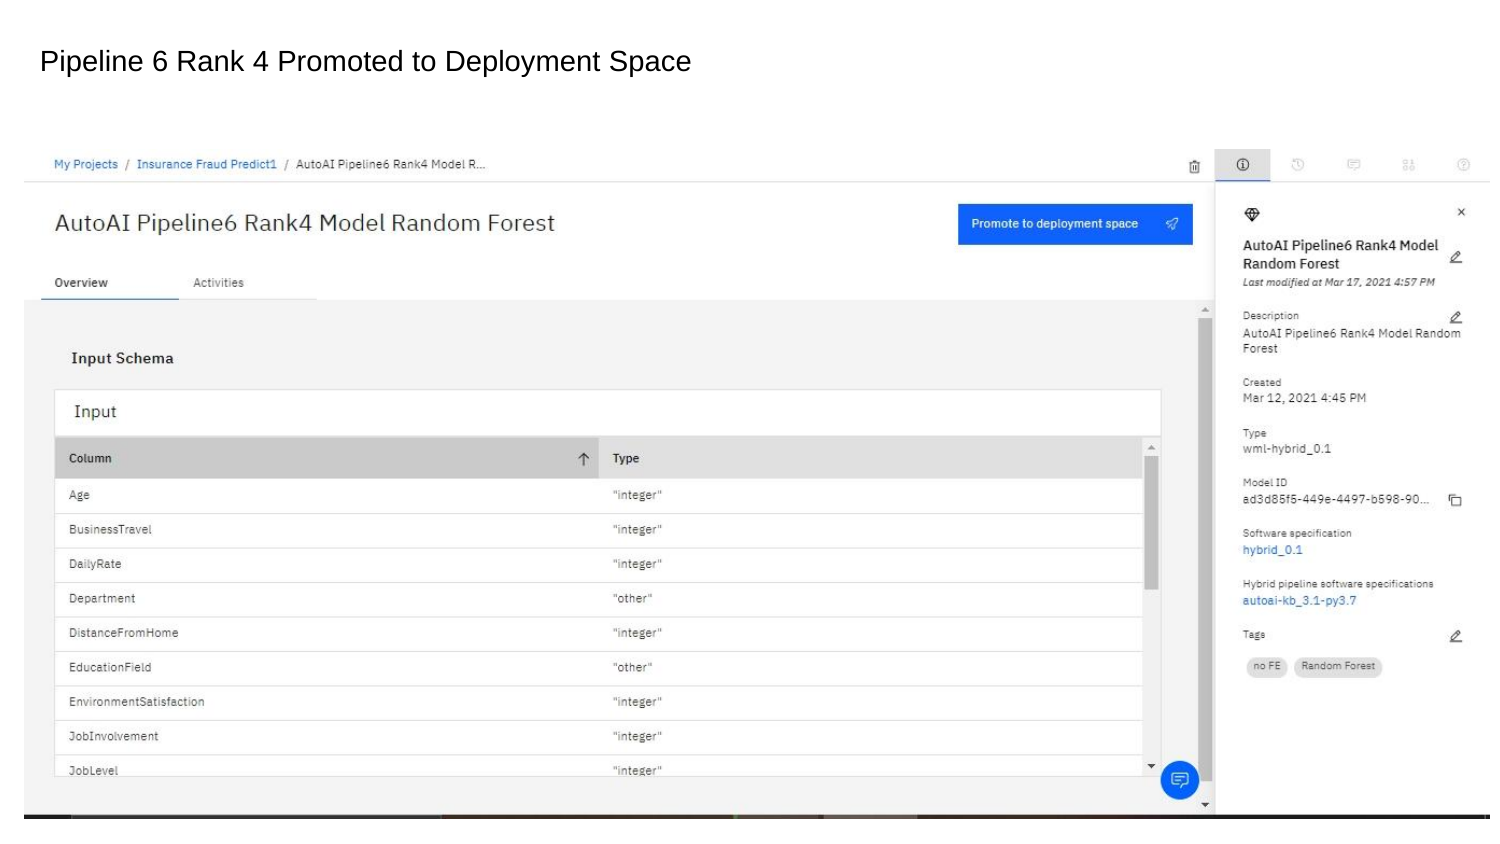

# Pipeline 6 Rank 4 Promoted to Deployment Space